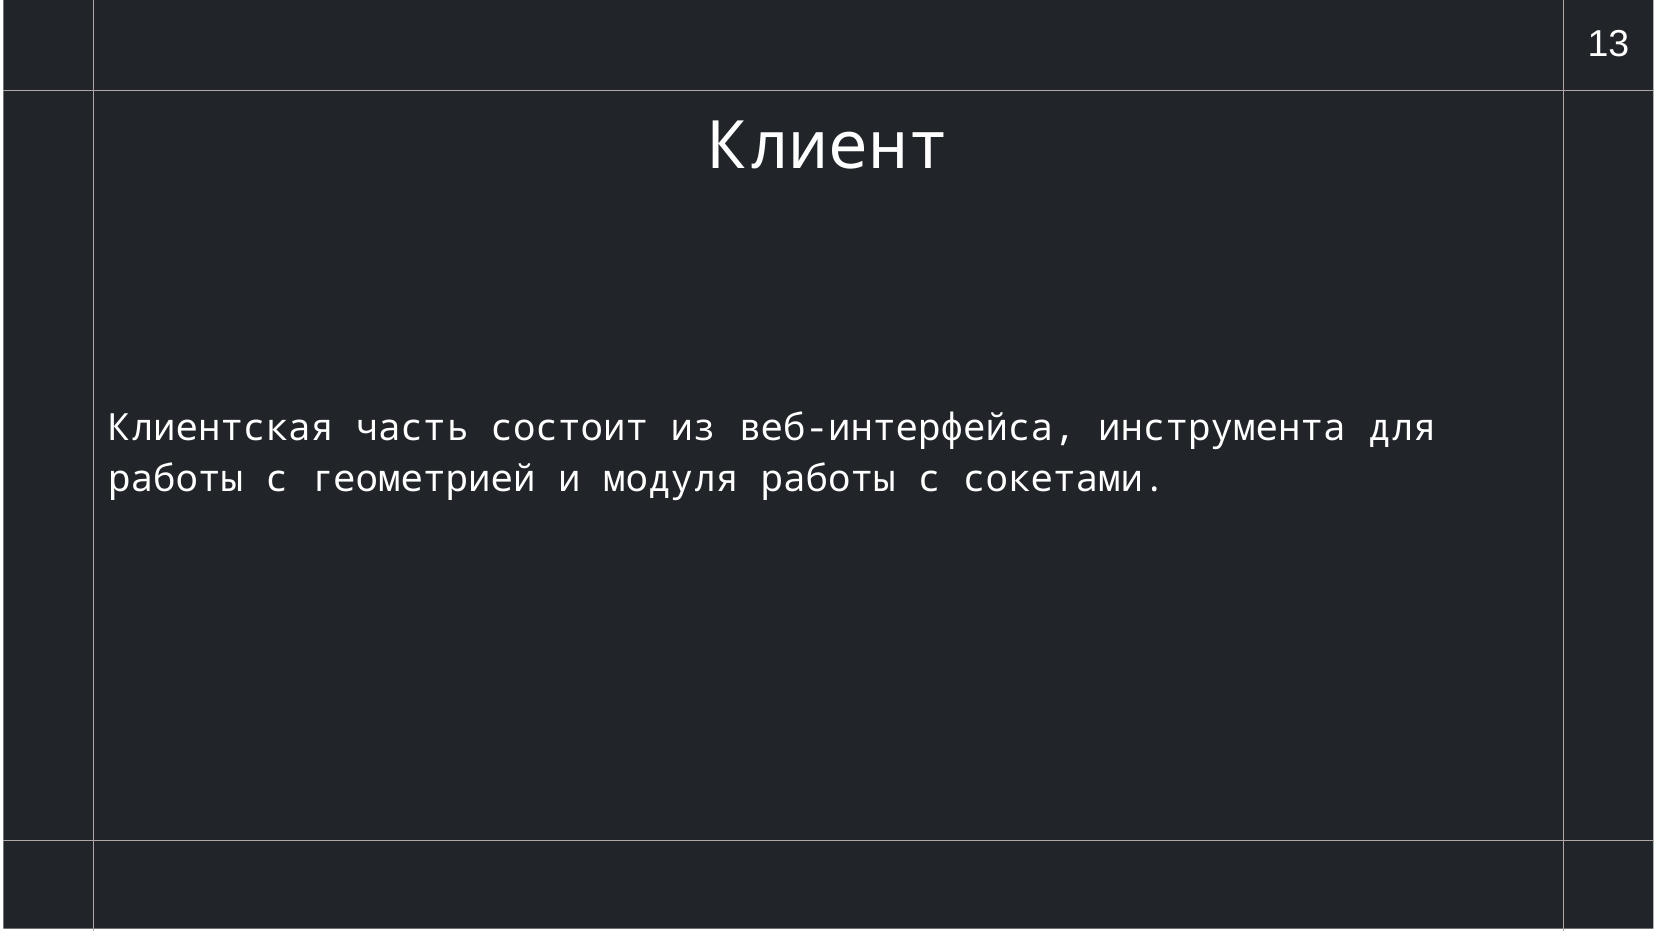

Клиент
Клиентская часть состоит из веб-интерфейса, инструмента для работы с геометрией и модуля работы с сокетами.